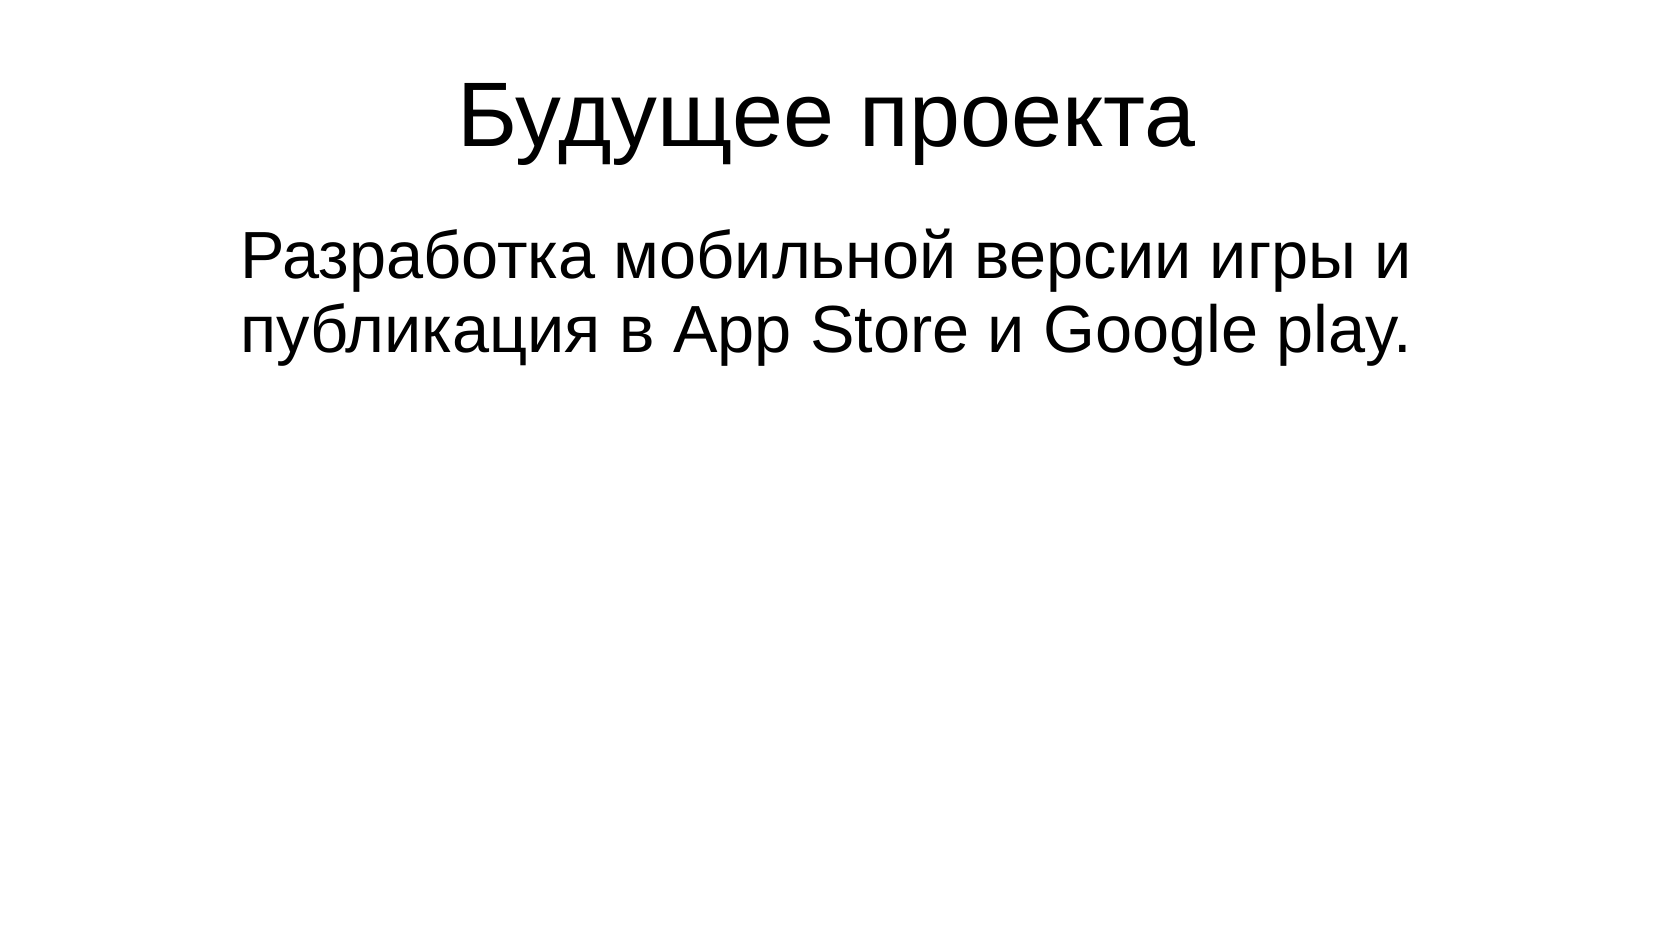

# Будущее проекта
Разработка мобильной версии игры и публикация в App Store и Google play.